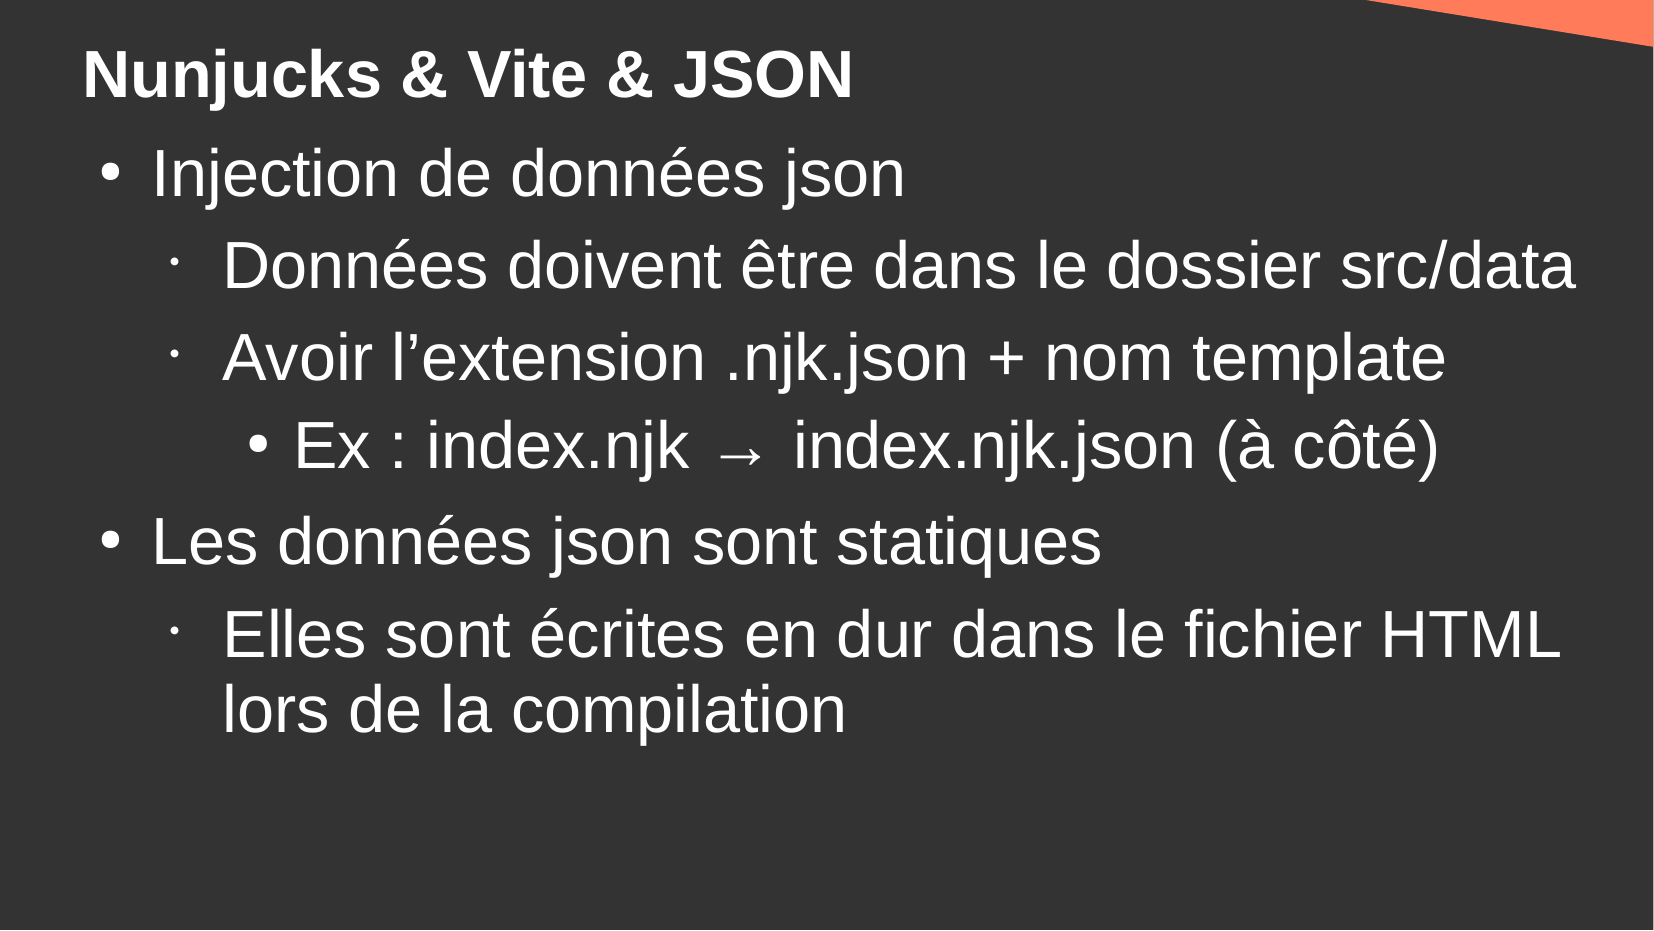

# Nunjucks & Vite & JSON
Injection de données json
Données doivent être dans le dossier src/data
Avoir l’extension .njk.json + nom template
Ex : index.njk → index.njk.json (à côté)
Les données json sont statiques
Elles sont écrites en dur dans le fichier HTML lors de la compilation